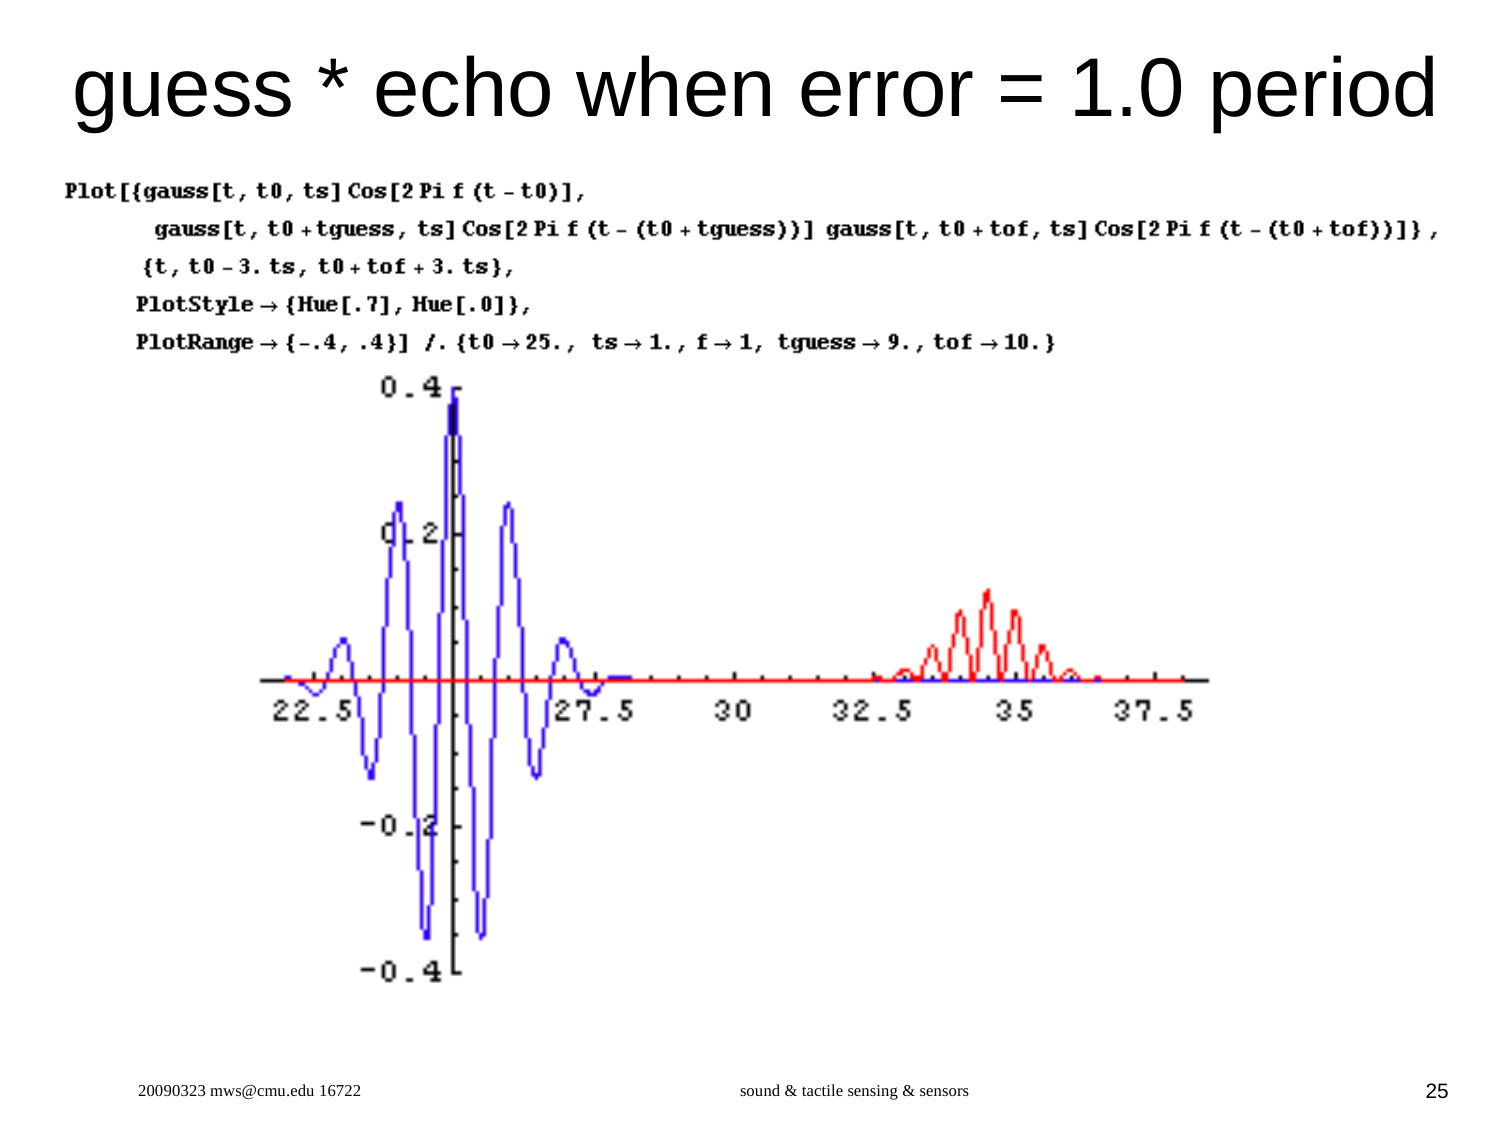

# guess * echo when error = 1.0 period
25
20090323 mws@cmu.edu 16722
sound & tactile sensing & sensors